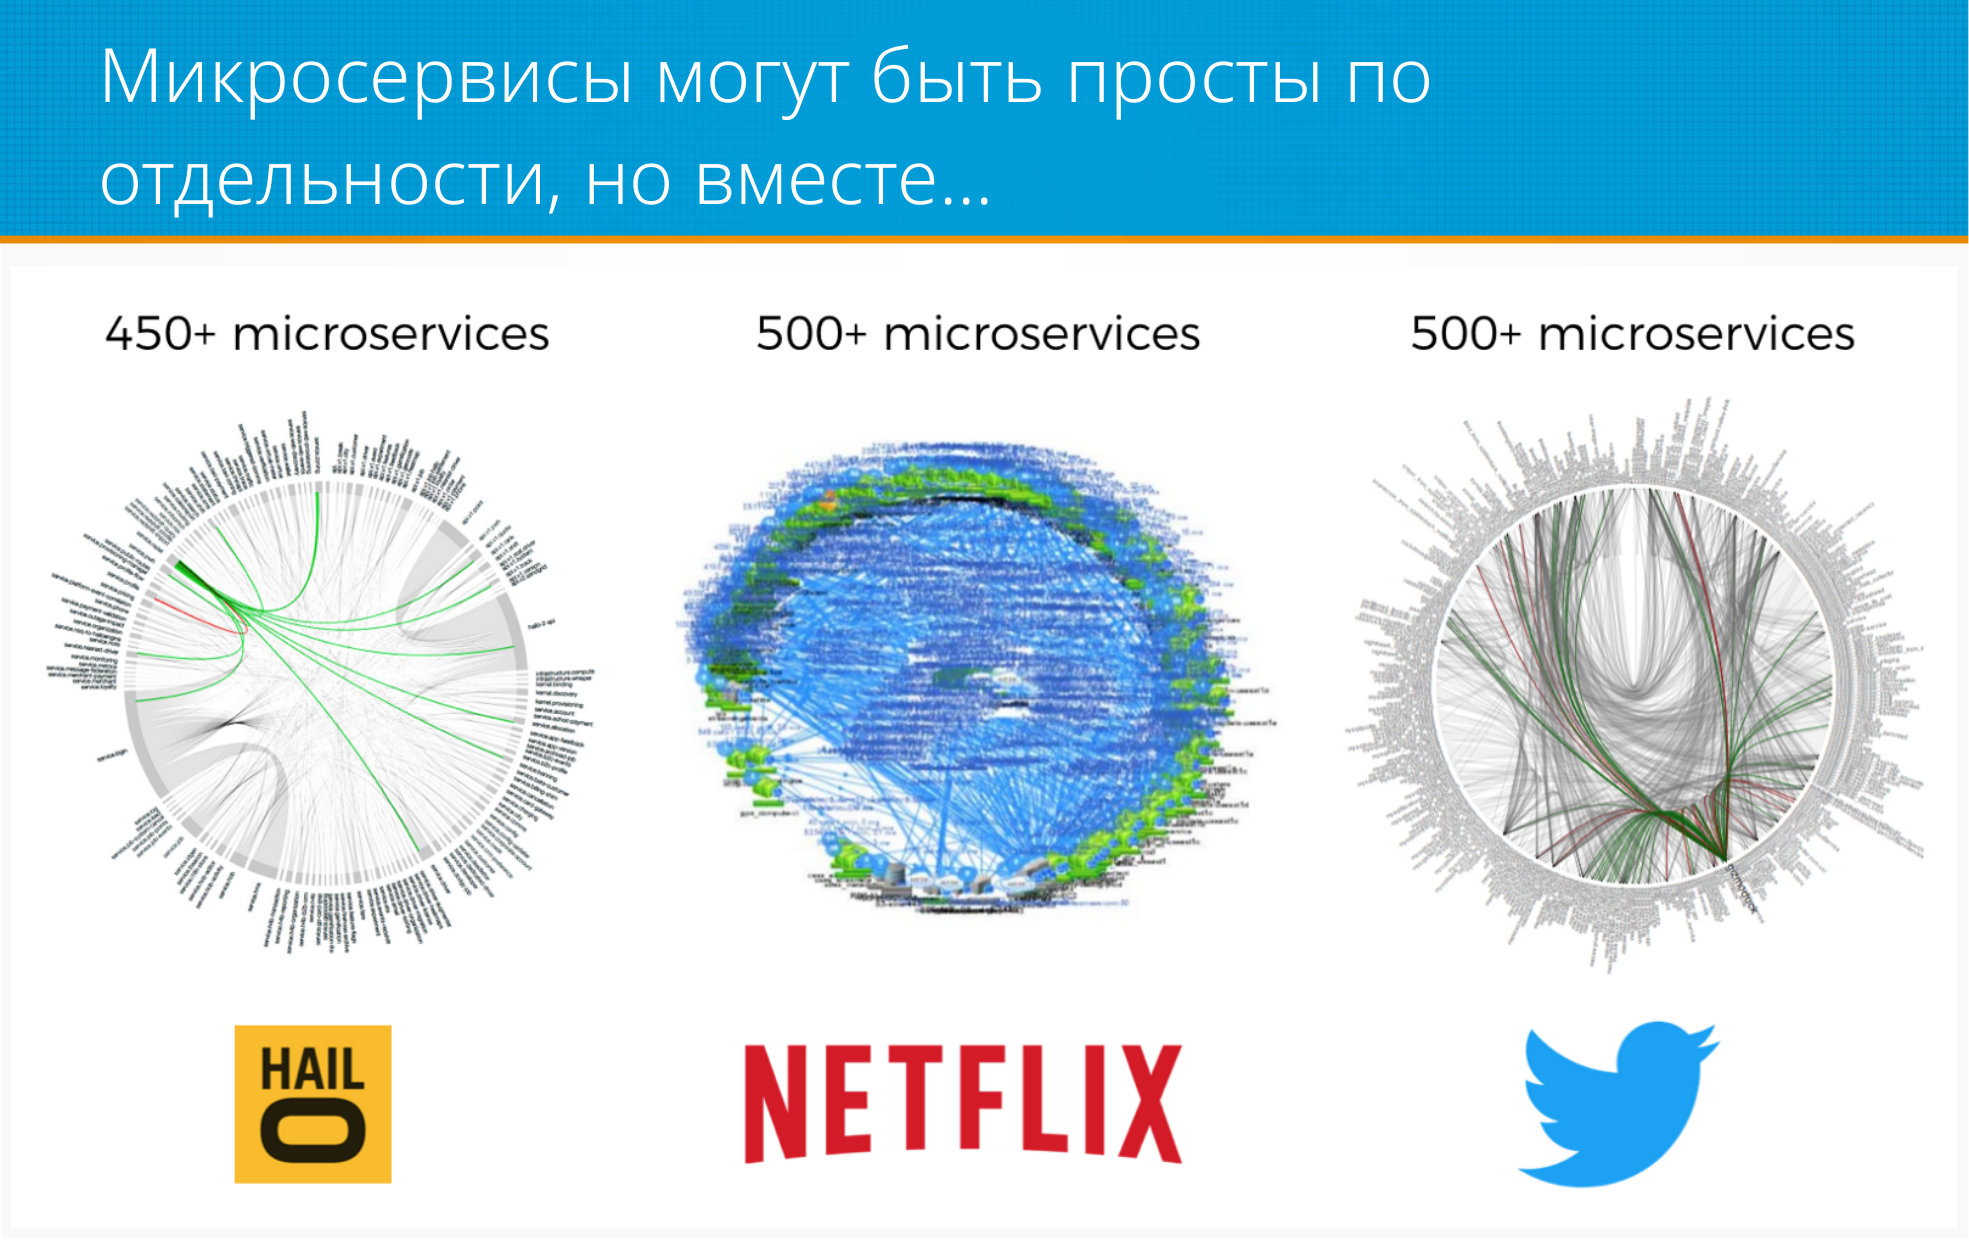

# Микросервисы могут быть просты по отдельности, но вместе...